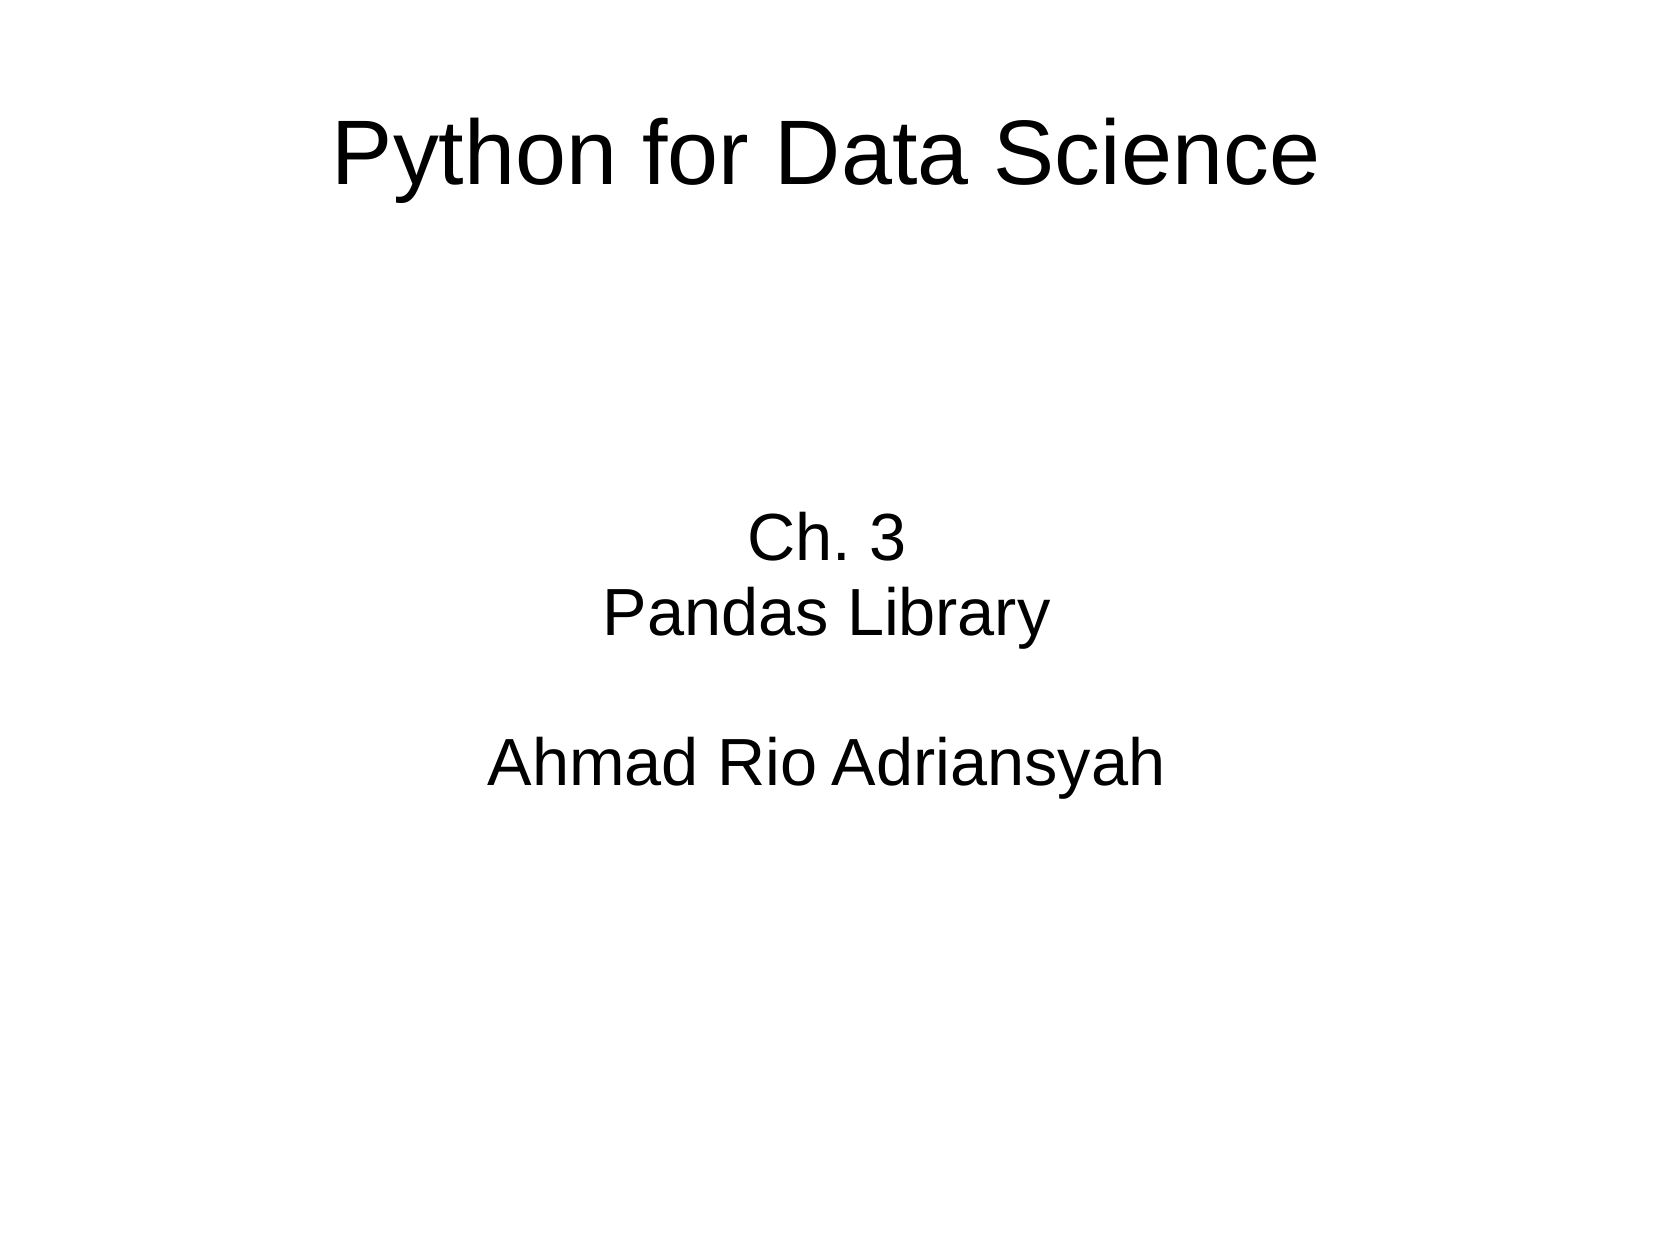

# Python for Data Science
Ch. 3
Pandas Library
Ahmad Rio Adriansyah